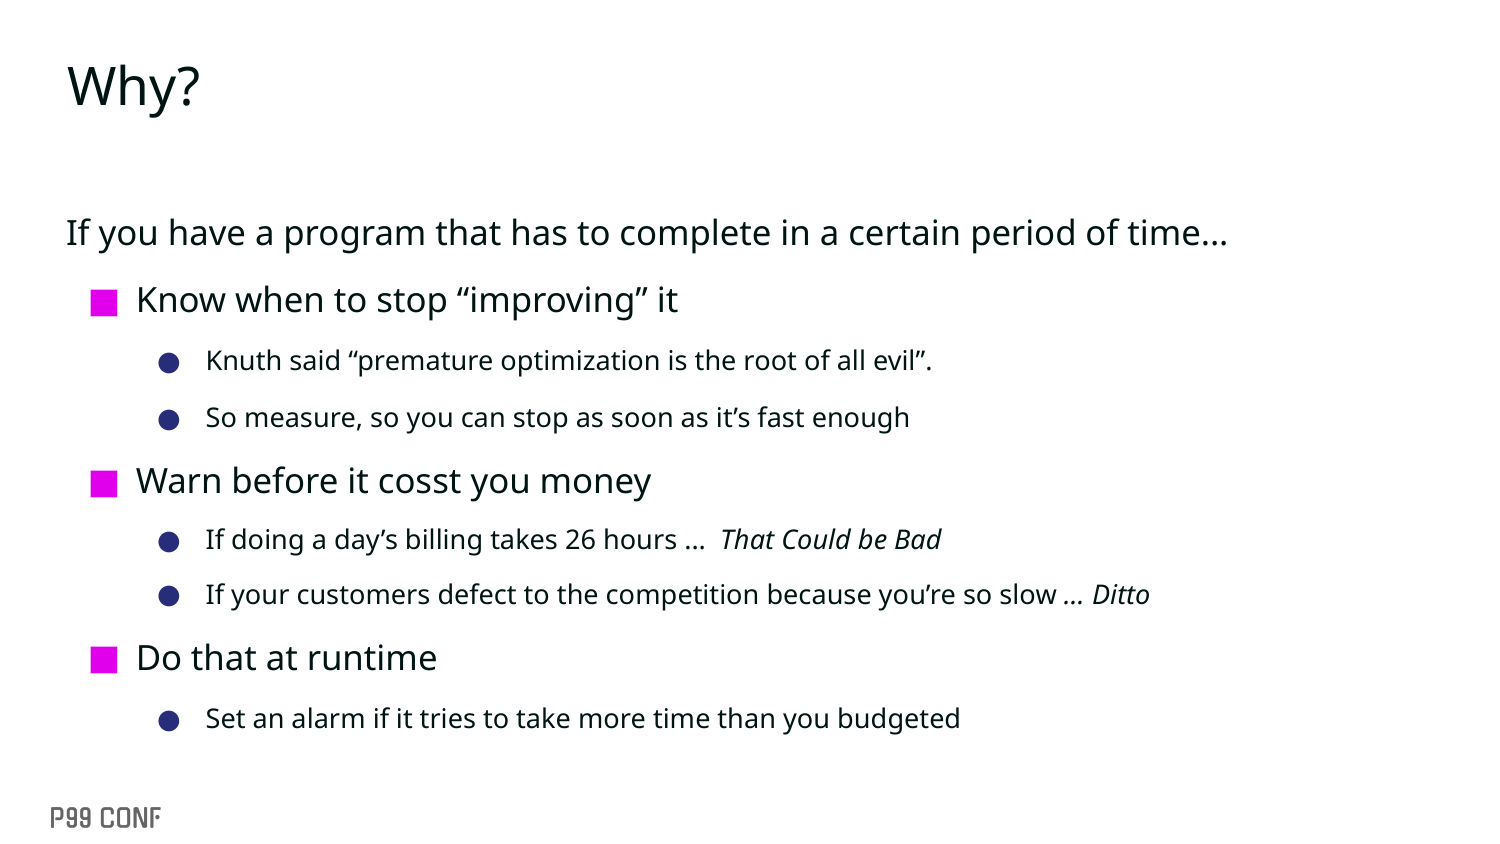

# Why?
If you have a program that has to complete in a certain period of time...
Know when to stop “improving” it
Knuth said “premature optimization is the root of all evil”.
So measure, so you can stop as soon as it’s fast enough
Warn before it cosst you money
If doing a day’s billing takes 26 hours ... That Could be Bad
If your customers defect to the competition because you’re so slow … Ditto
Do that at runtime
Set an alarm if it tries to take more time than you budgeted